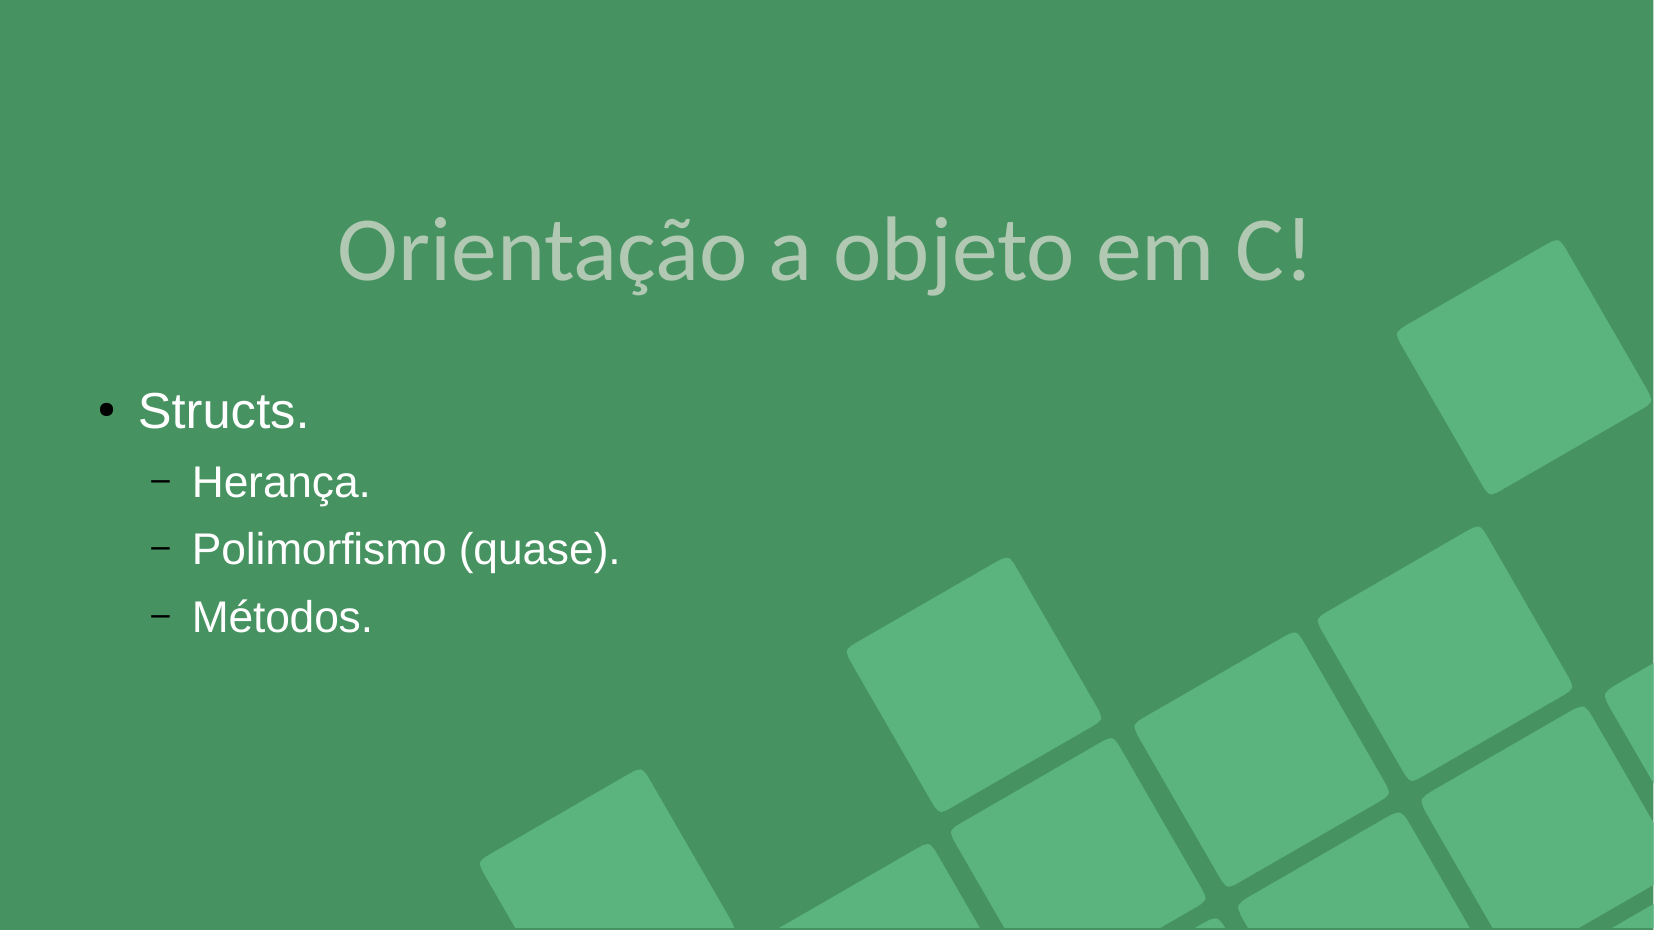

# Orientação a objeto em C!
Structs.
Herança.
Polimorfismo (quase).
Métodos.